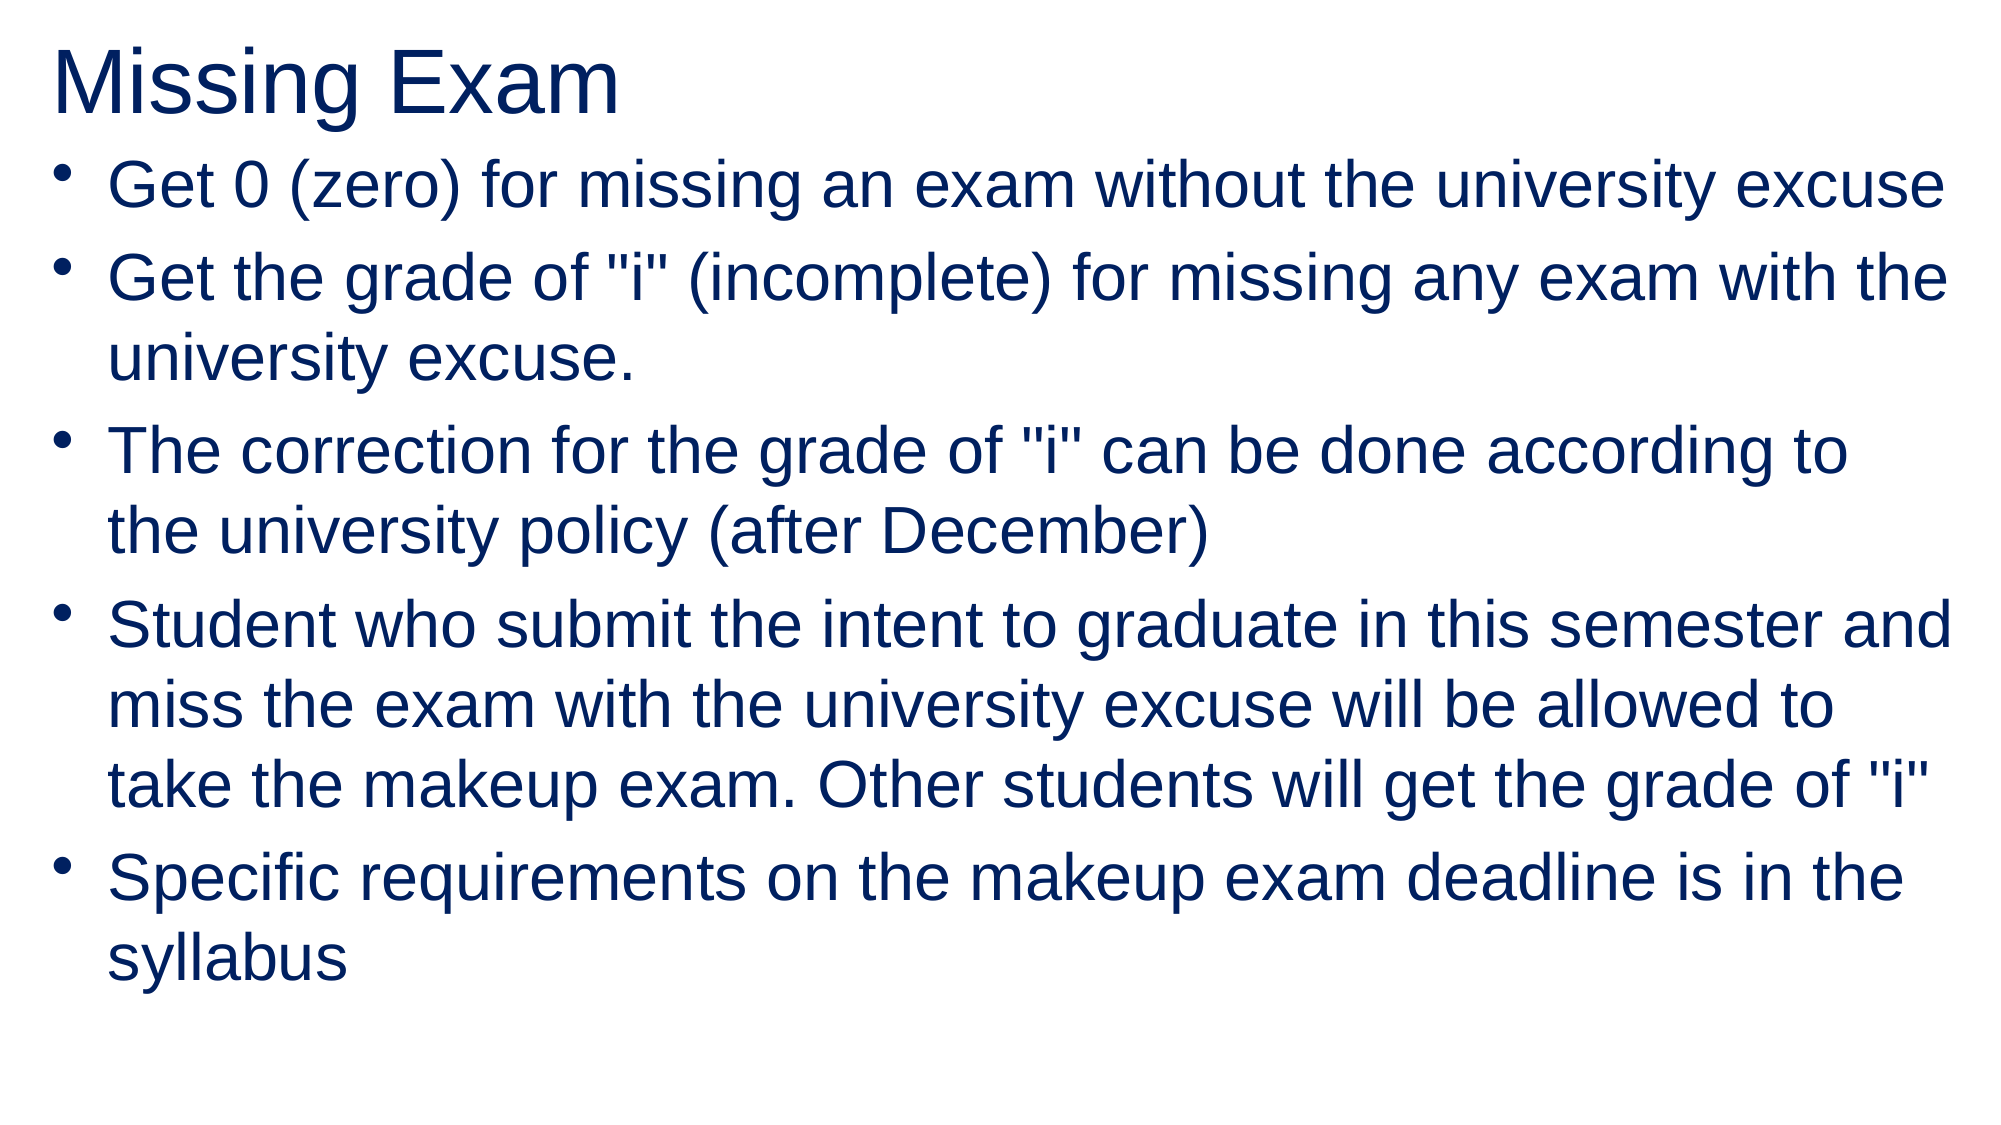

# Missing Exam
Get 0 (zero) for missing an exam without the university excuse
Get the grade of "i" (incomplete) for missing any exam with the university excuse.
The correction for the grade of "i" can be done according to the university policy (after December)
Student who submit the intent to graduate in this semester and miss the exam with the university excuse will be allowed to take the makeup exam. Other students will get the grade of "i"
Specific requirements on the makeup exam deadline is in the syllabus